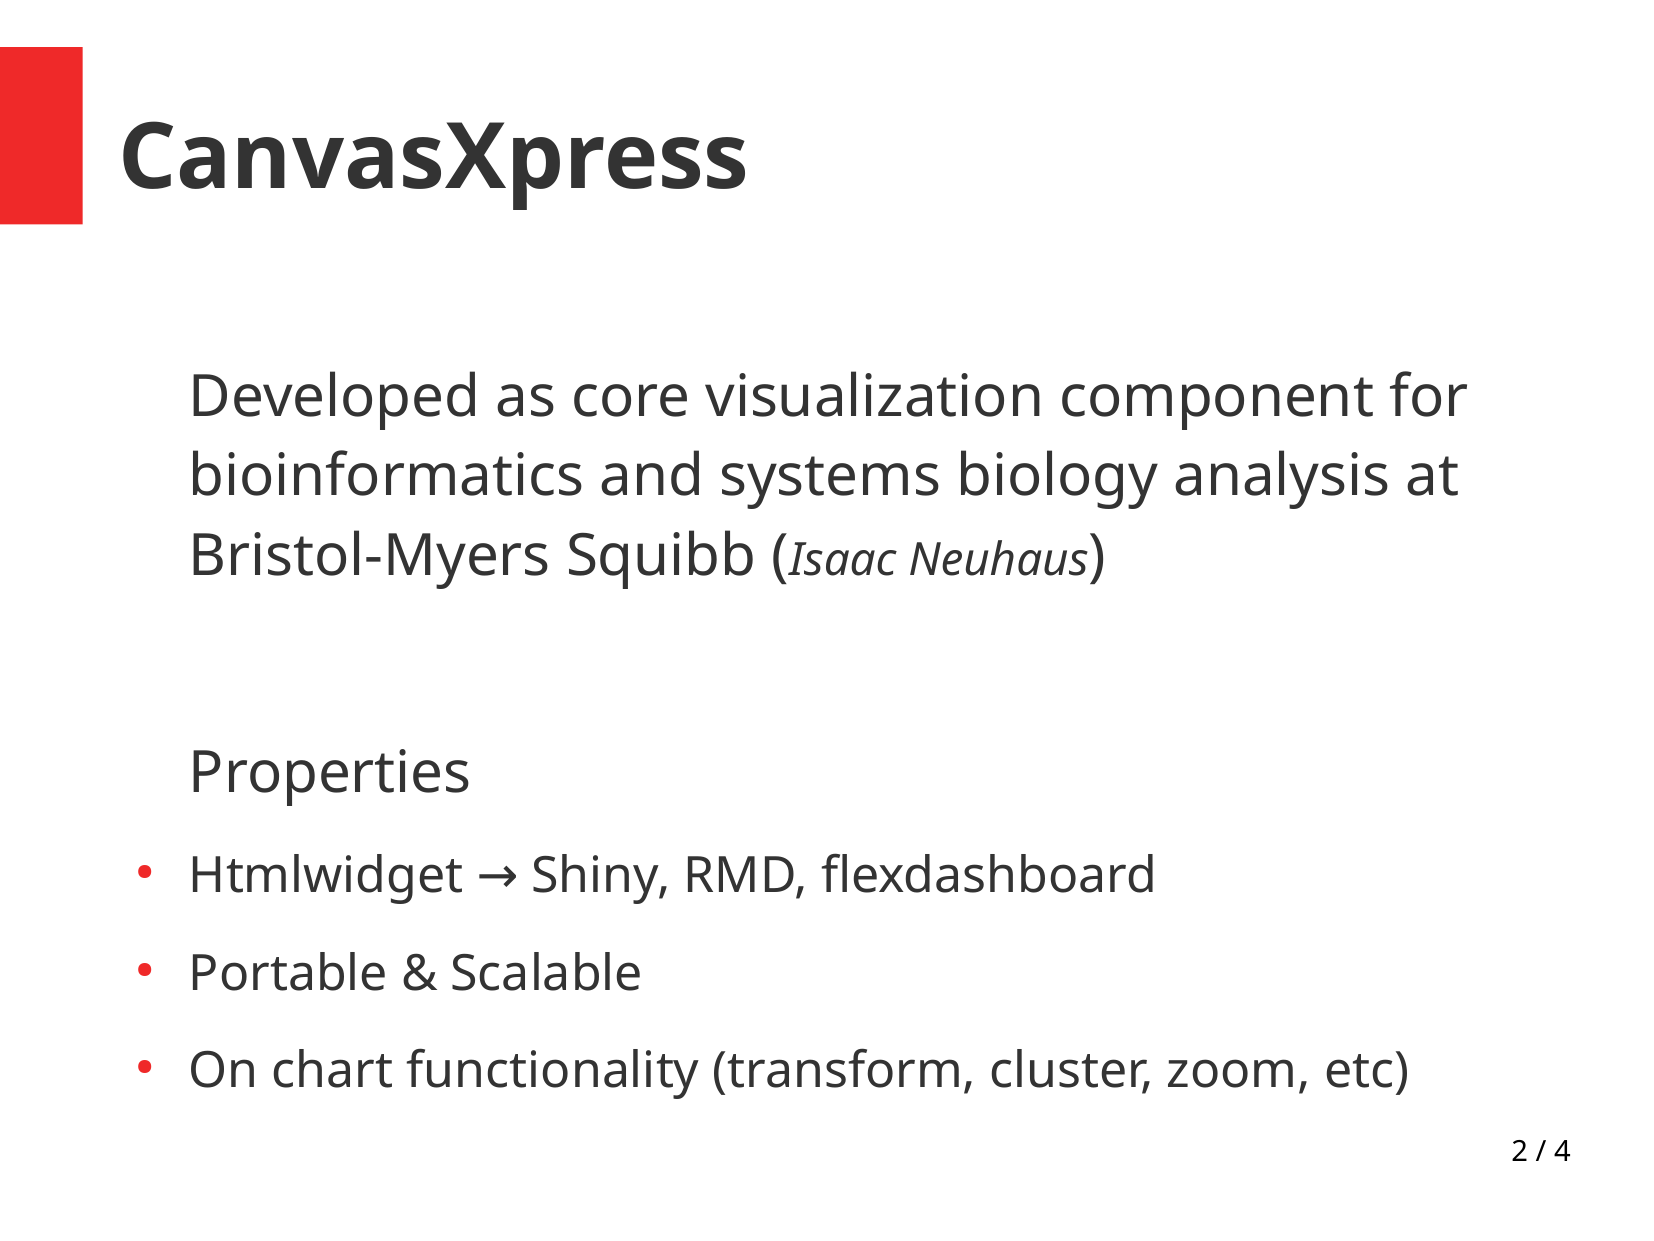

# CanvasXpress
Developed as core visualization component for bioinformatics and systems biology analysis at Bristol-Myers Squibb (Isaac Neuhaus)
Properties
Htmlwidget → Shiny, RMD, flexdashboard
Portable & Scalable
On chart functionality (transform, cluster, zoom, etc)
2